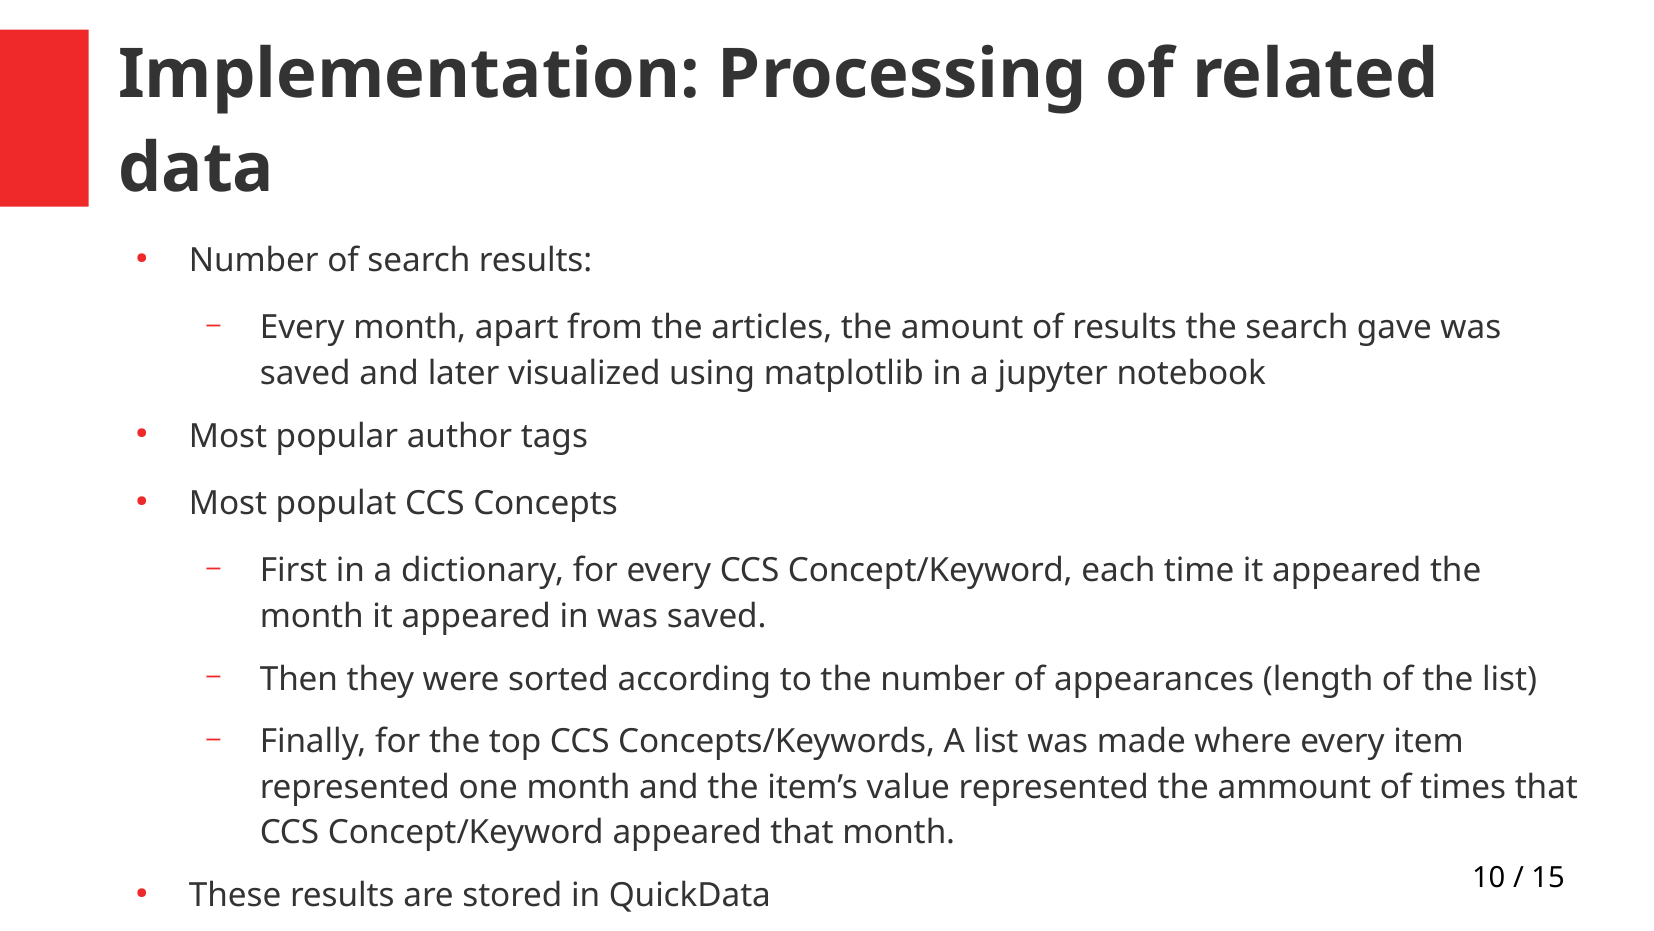

# Implementation: Processing of related data
Number of search results:
Every month, apart from the articles, the amount of results the search gave was saved and later visualized using matplotlib in a jupyter notebook
Most popular author tags
Most populat CCS Concepts
First in a dictionary, for every CCS Concept/Keyword, each time it appeared the month it appeared in was saved.
Then they were sorted according to the number of appearances (length of the list)
Finally, for the top CCS Concepts/Keywords, A list was made where every item represented one month and the item’s value represented the ammount of times that CCS Concept/Keyword appeared that month.
These results are stored in QuickData
10